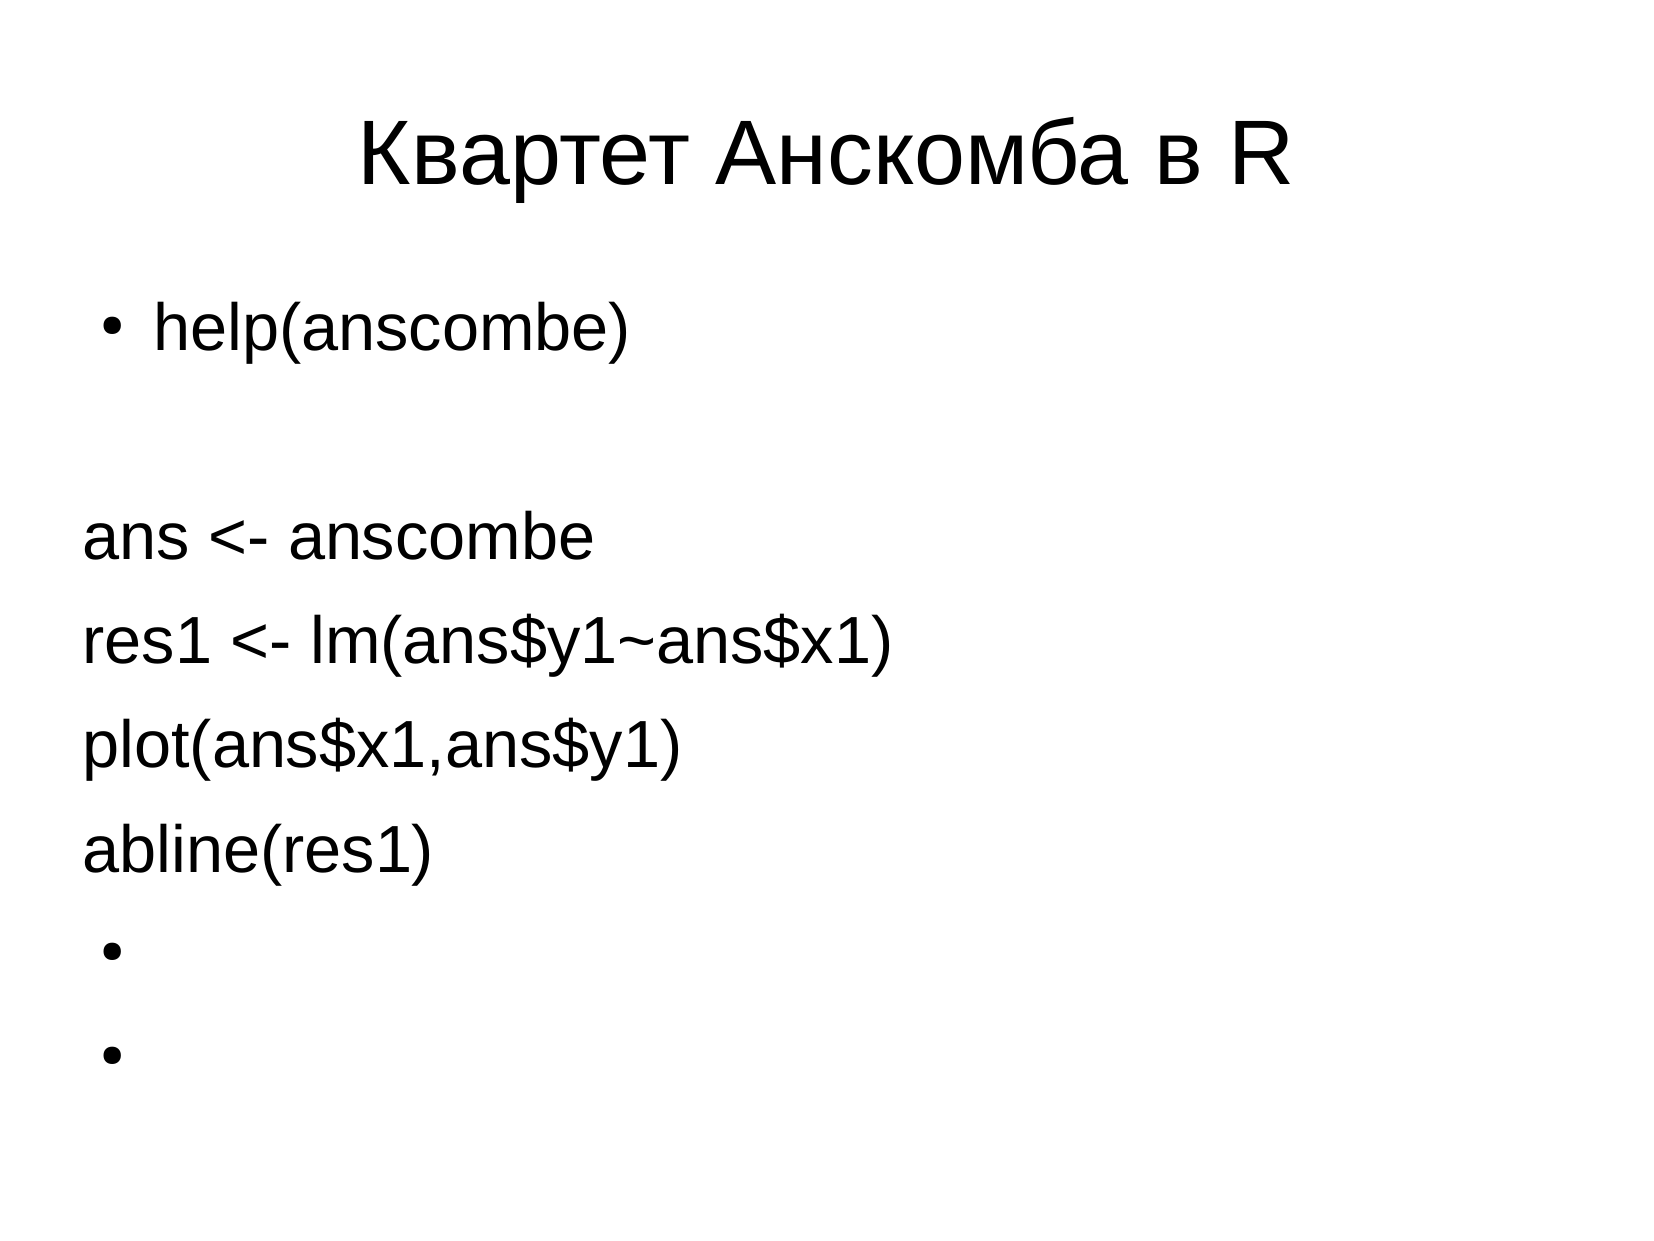

# Квартет Анскомба в R
help(anscombe)
ans <- anscombe
res1 <- lm(ans$y1~ans$x1)
plot(ans$x1,ans$y1)
abline(res1)